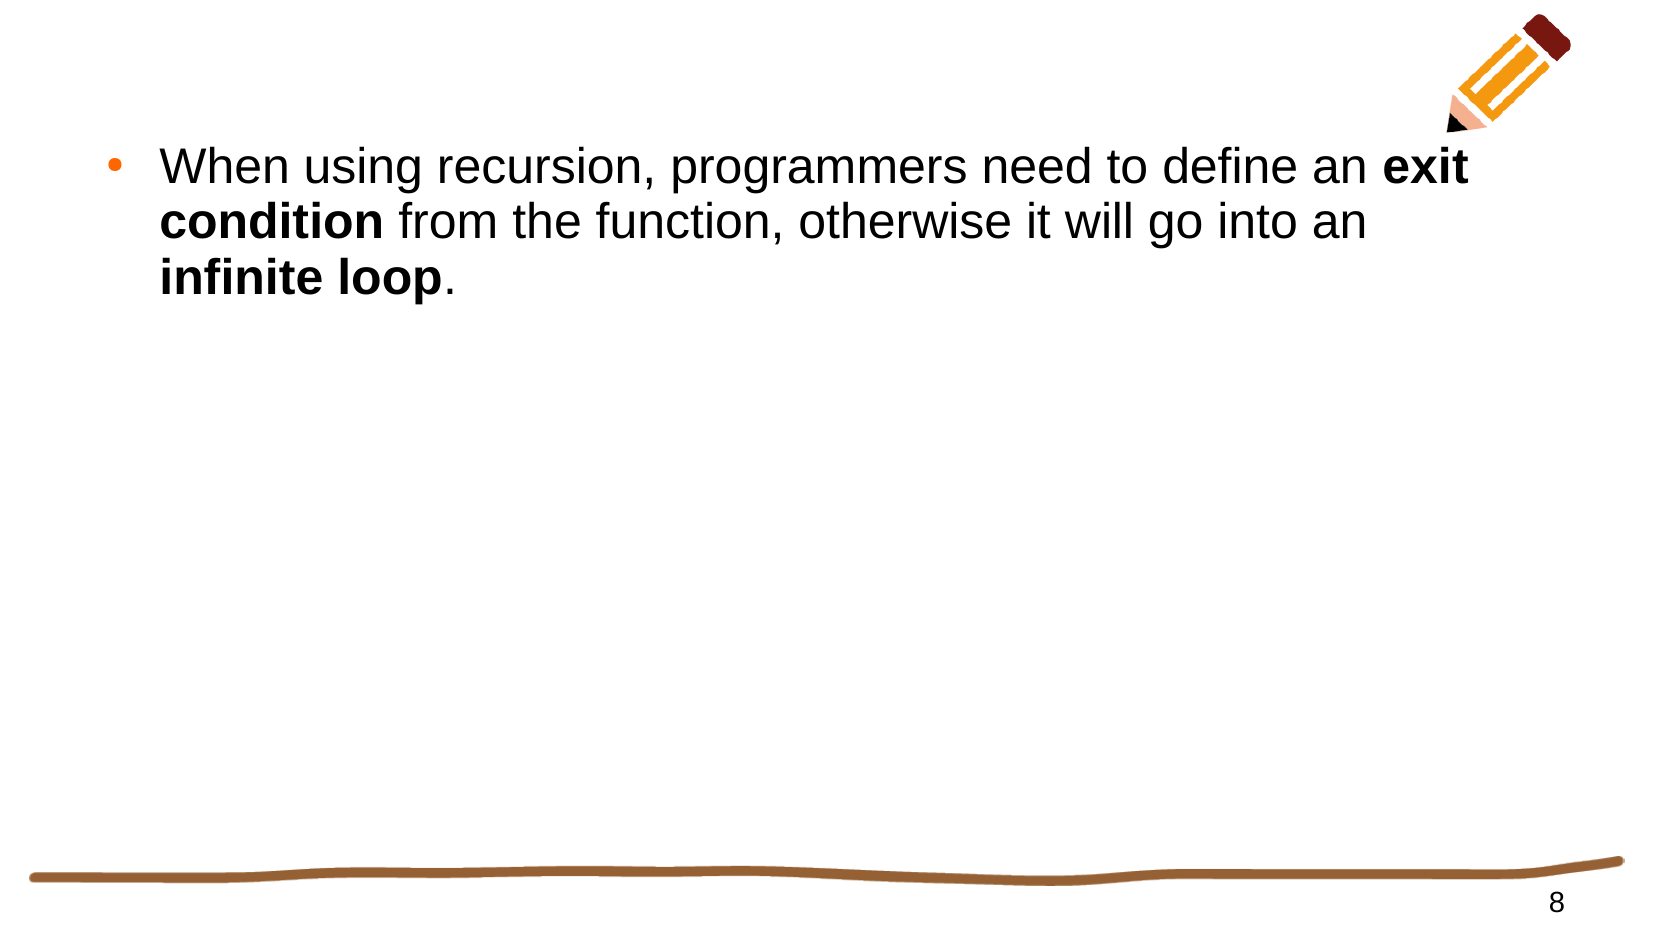

# When using recursion, programmers need to define an exit condition from the function, otherwise it will go into an infinite loop.
8